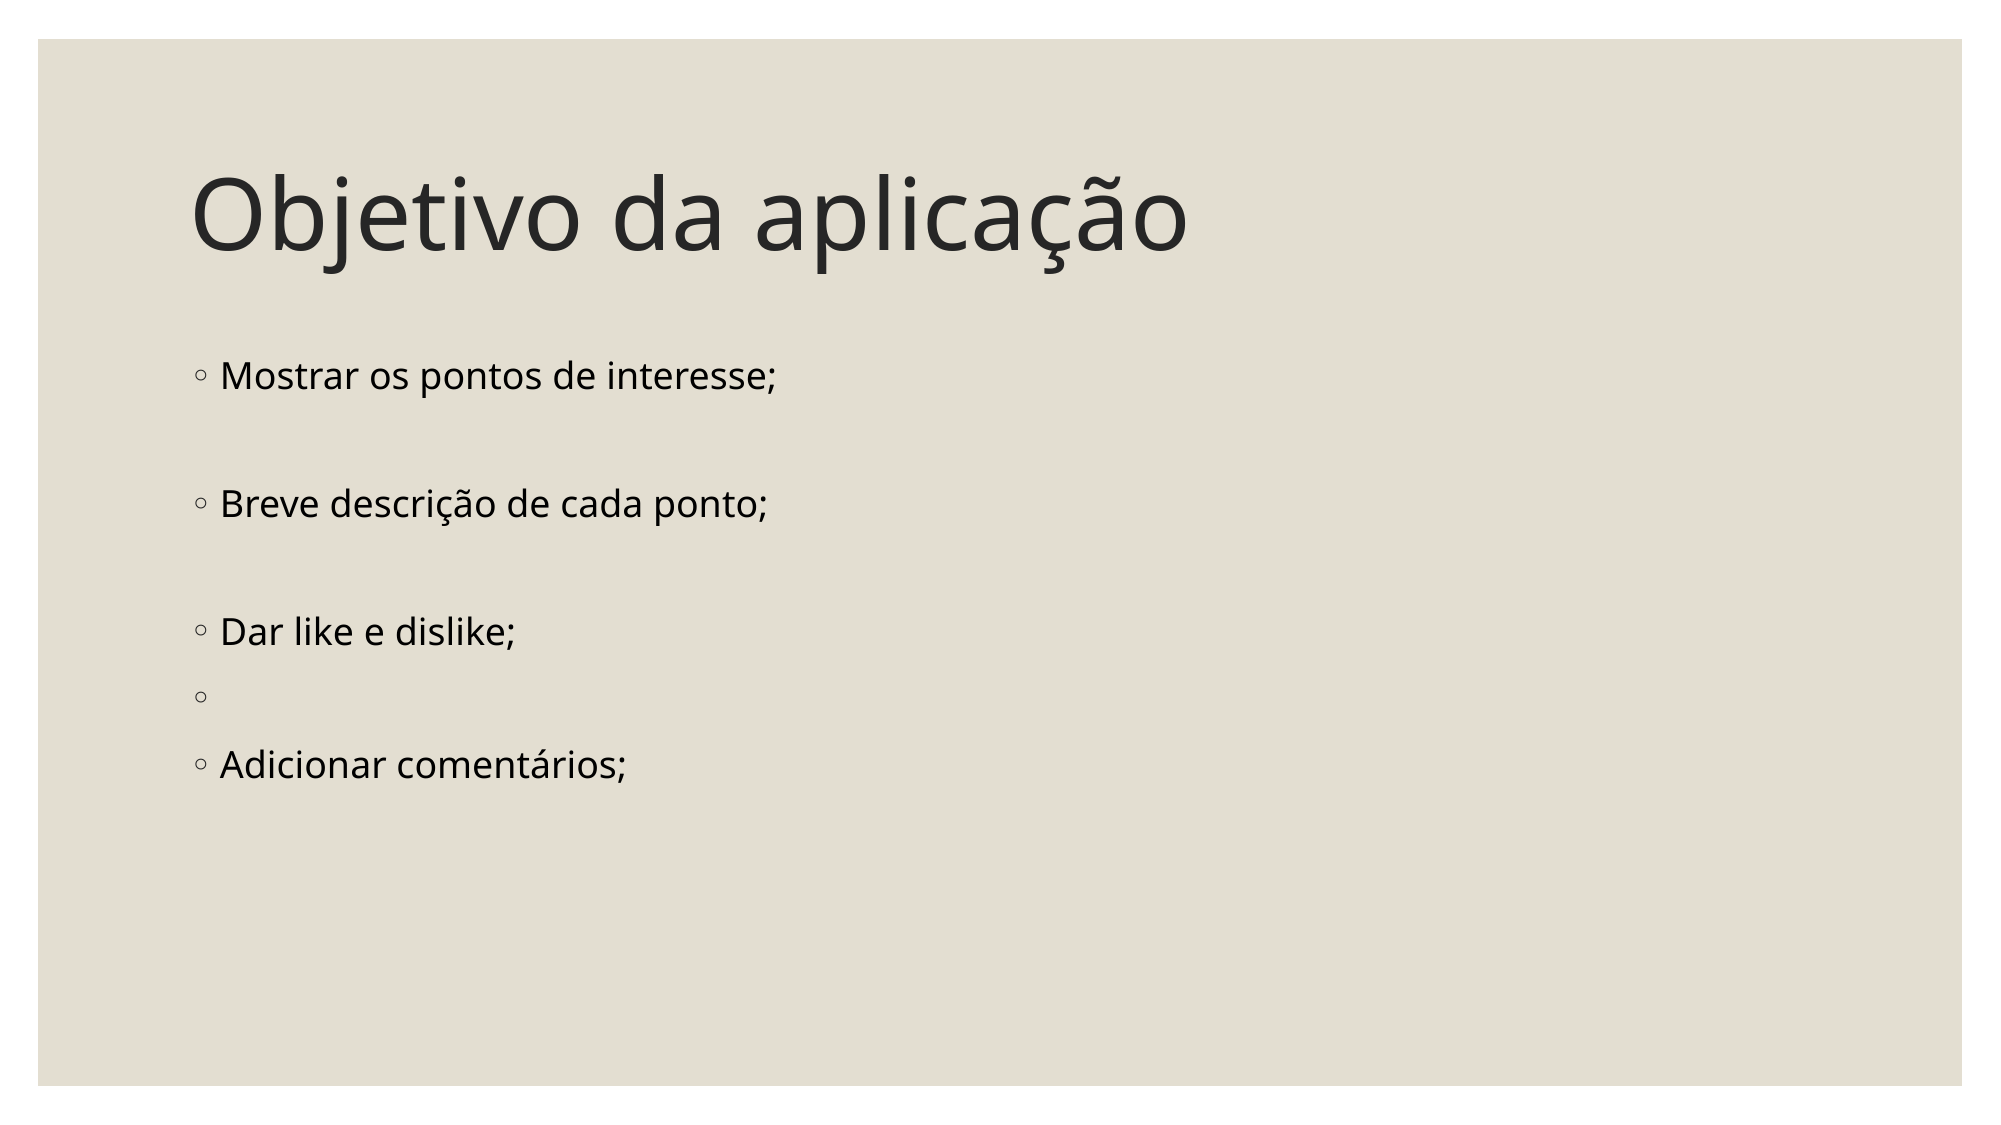

# Objetivo da aplicação
Mostrar os pontos de interesse;
Breve descrição de cada ponto;
Dar like e dislike;
Adicionar comentários;